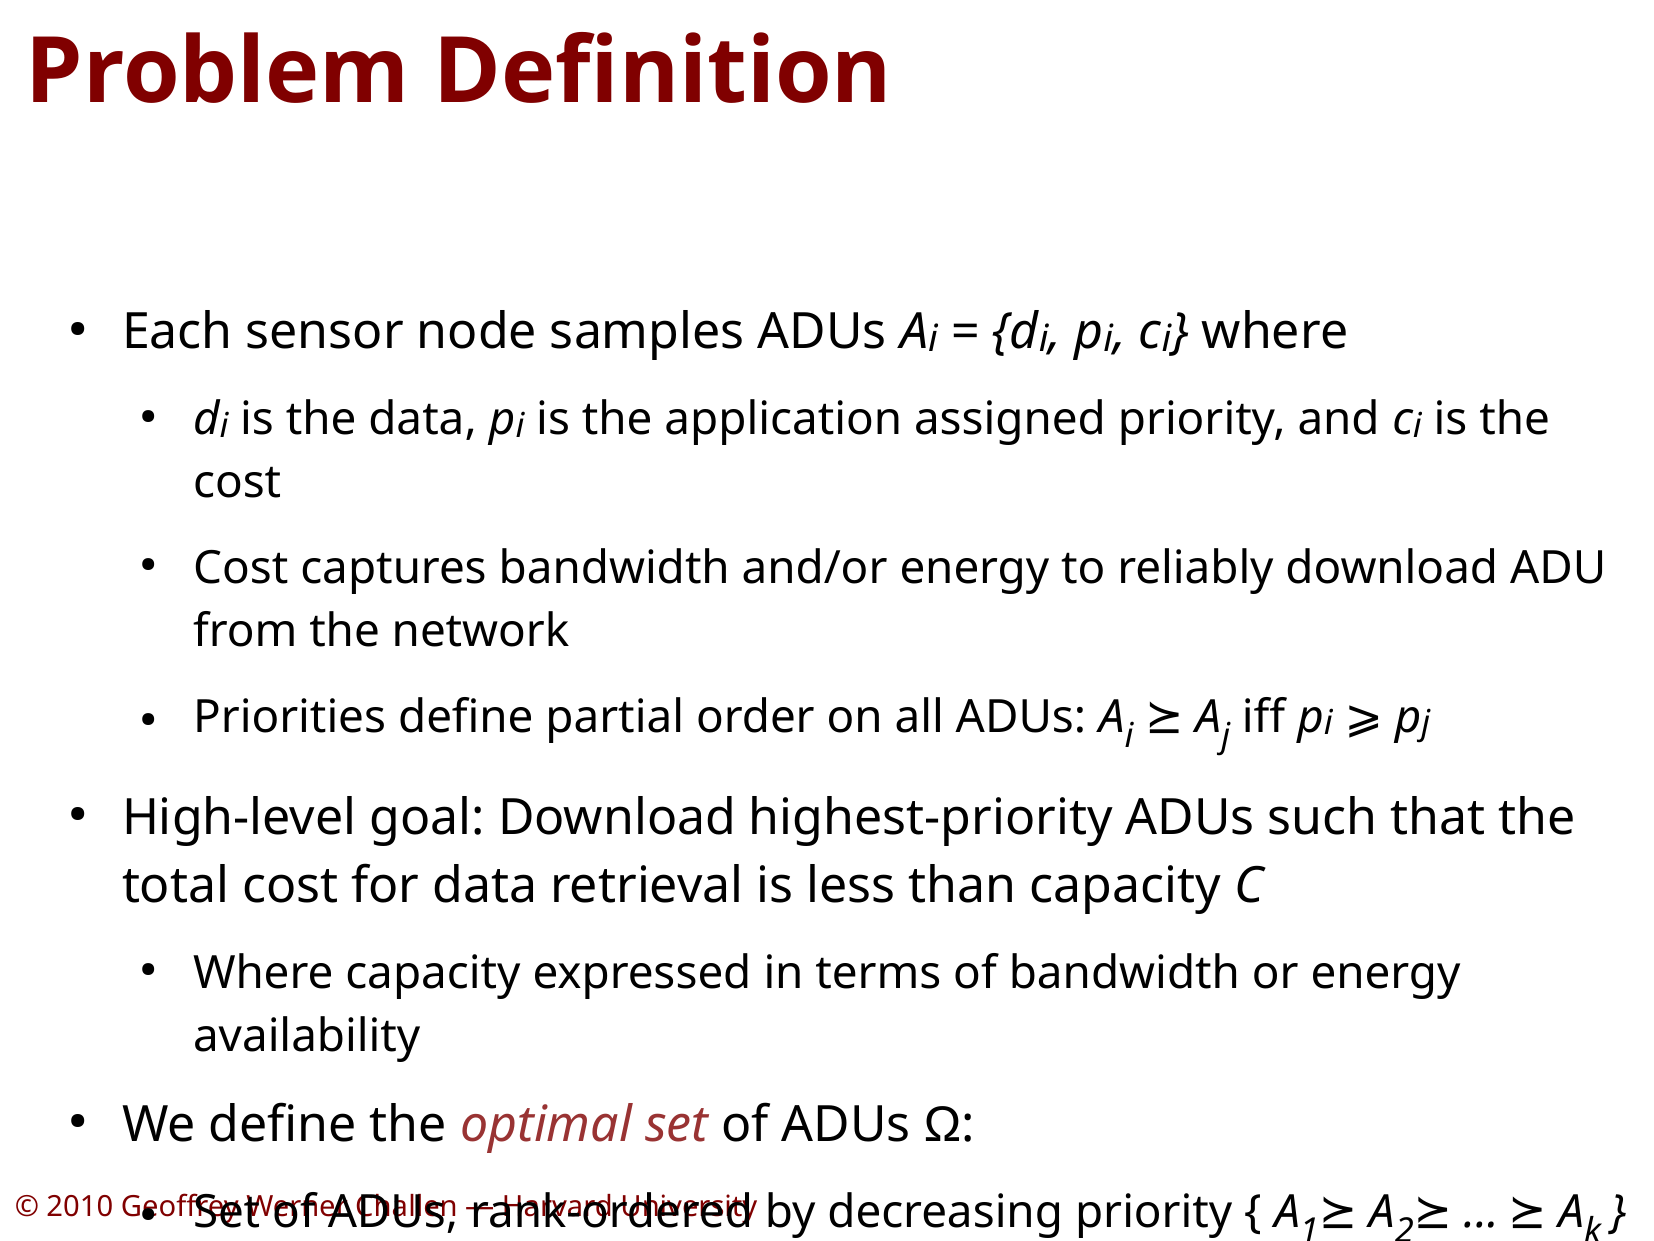

# Problem Definition
Each sensor node samples ADUs Ai = {di, pi, ci} where
di is the data, pi is the application assigned priority, and ci is the cost
Cost captures bandwidth and/or energy to reliably download ADU from the network
Priorities define partial order on all ADUs: Ai ⪰ Aj iff pi ⩾ pj
High-level goal: Download highest-priority ADUs such that the total cost for data retrieval is less than capacity C
Where capacity expressed in terms of bandwidth or energy availability
We define the optimal set of ADUs Ω:
Set of ADUs, rank-ordered by decreasing priority { A1⪰ A2⪰ ... ⪰ Ak } s.t. total cost
is less than capacity C
The overall system goal is to download the ADUs in the optimal set Ω.